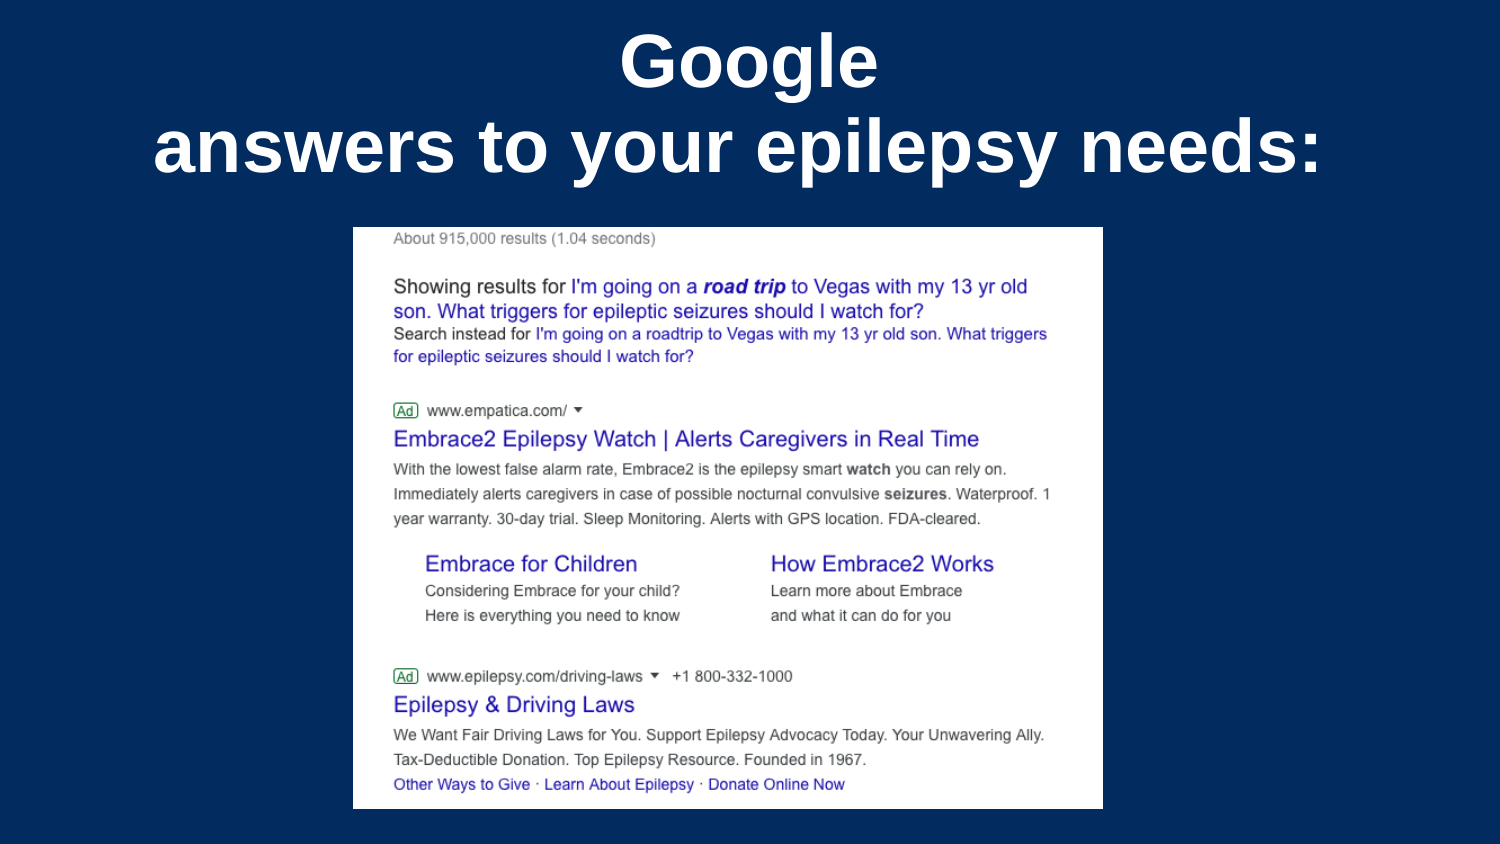

# Google answers to your epilepsy needs: